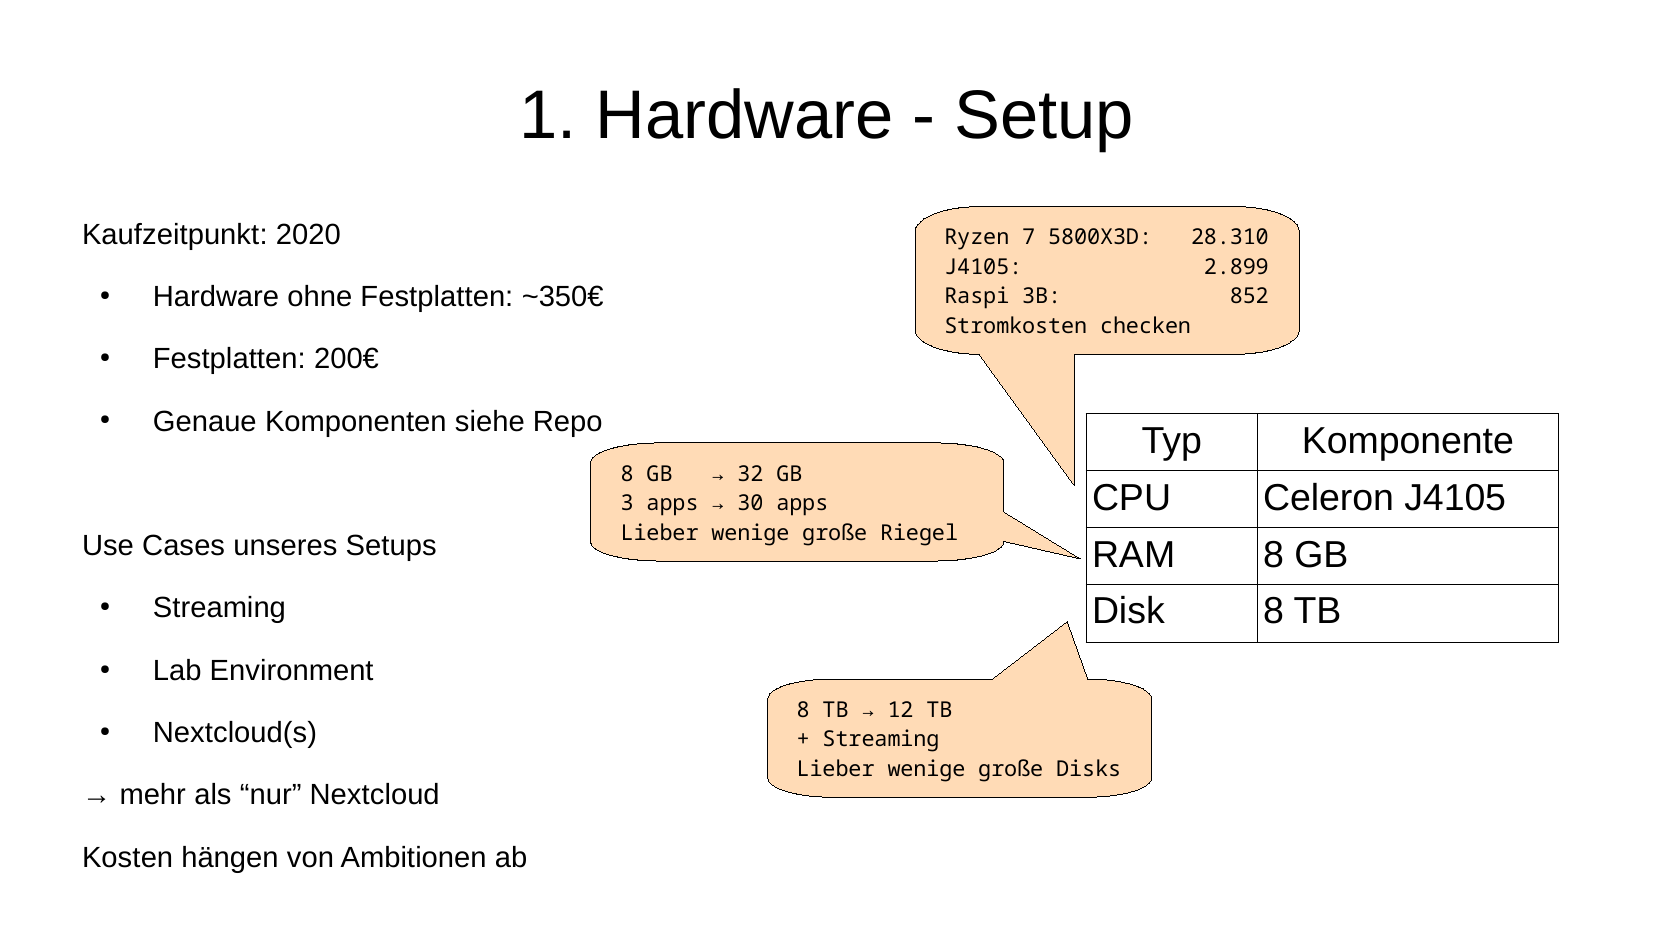

# 1. Hardware - Setup
Ryzen 7 5800X3D: 28.310
J4105: 2.899
Raspi 3B: 852
Stromkosten checken
Kaufzeitpunkt: 2020
Hardware ohne Festplatten: ~350€
Festplatten: 200€
Genaue Komponenten siehe Repo
Use Cases unseres Setups
Streaming
Lab Environment
Nextcloud(s)
→ mehr als “nur” Nextcloud
Kosten hängen von Ambitionen ab
| Typ | Komponente |
| --- | --- |
| CPU | Celeron J4105 |
| RAM | 8 GB |
| Disk | 8 TB |
8 GB → 32 GB
3 apps → 30 apps
Lieber wenige große Riegel
8 TB → 12 TB
+ Streaming
Lieber wenige große Disks